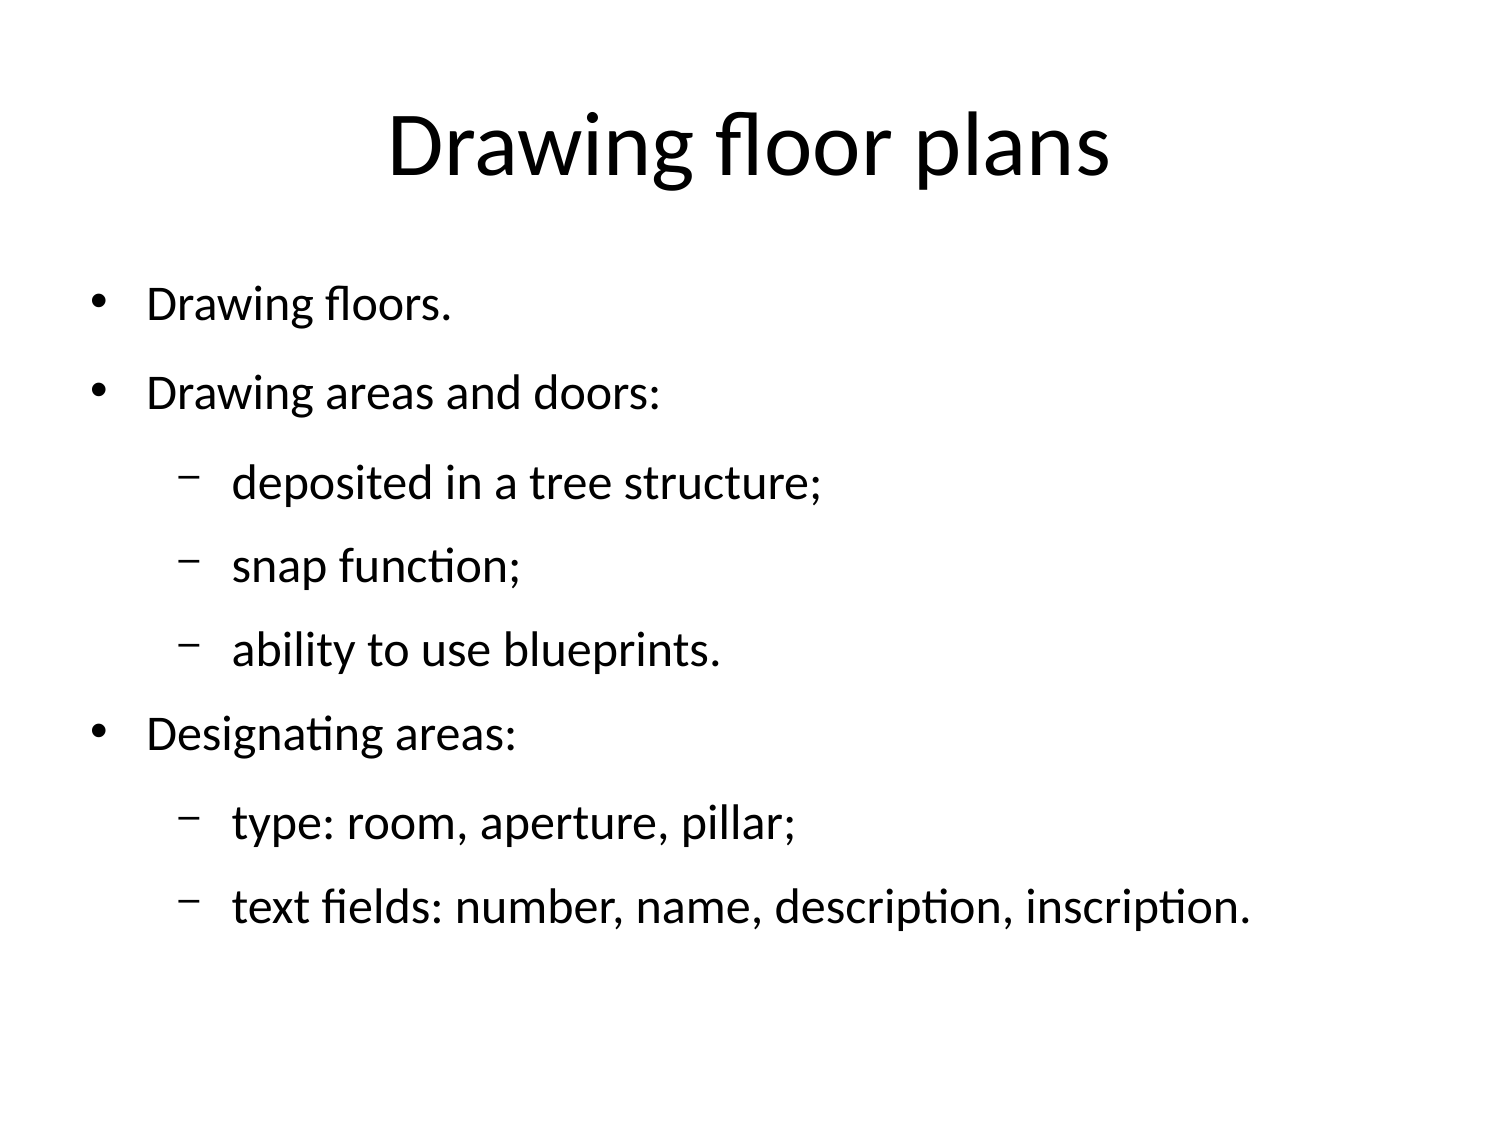

# Drawing floor plans
Drawing floors.
Drawing areas and doors:
deposited in a tree structure;
snap function;
ability to use blueprints.
Designating areas:
type: room, aperture, pillar;
text fields: number, name, description, inscription.